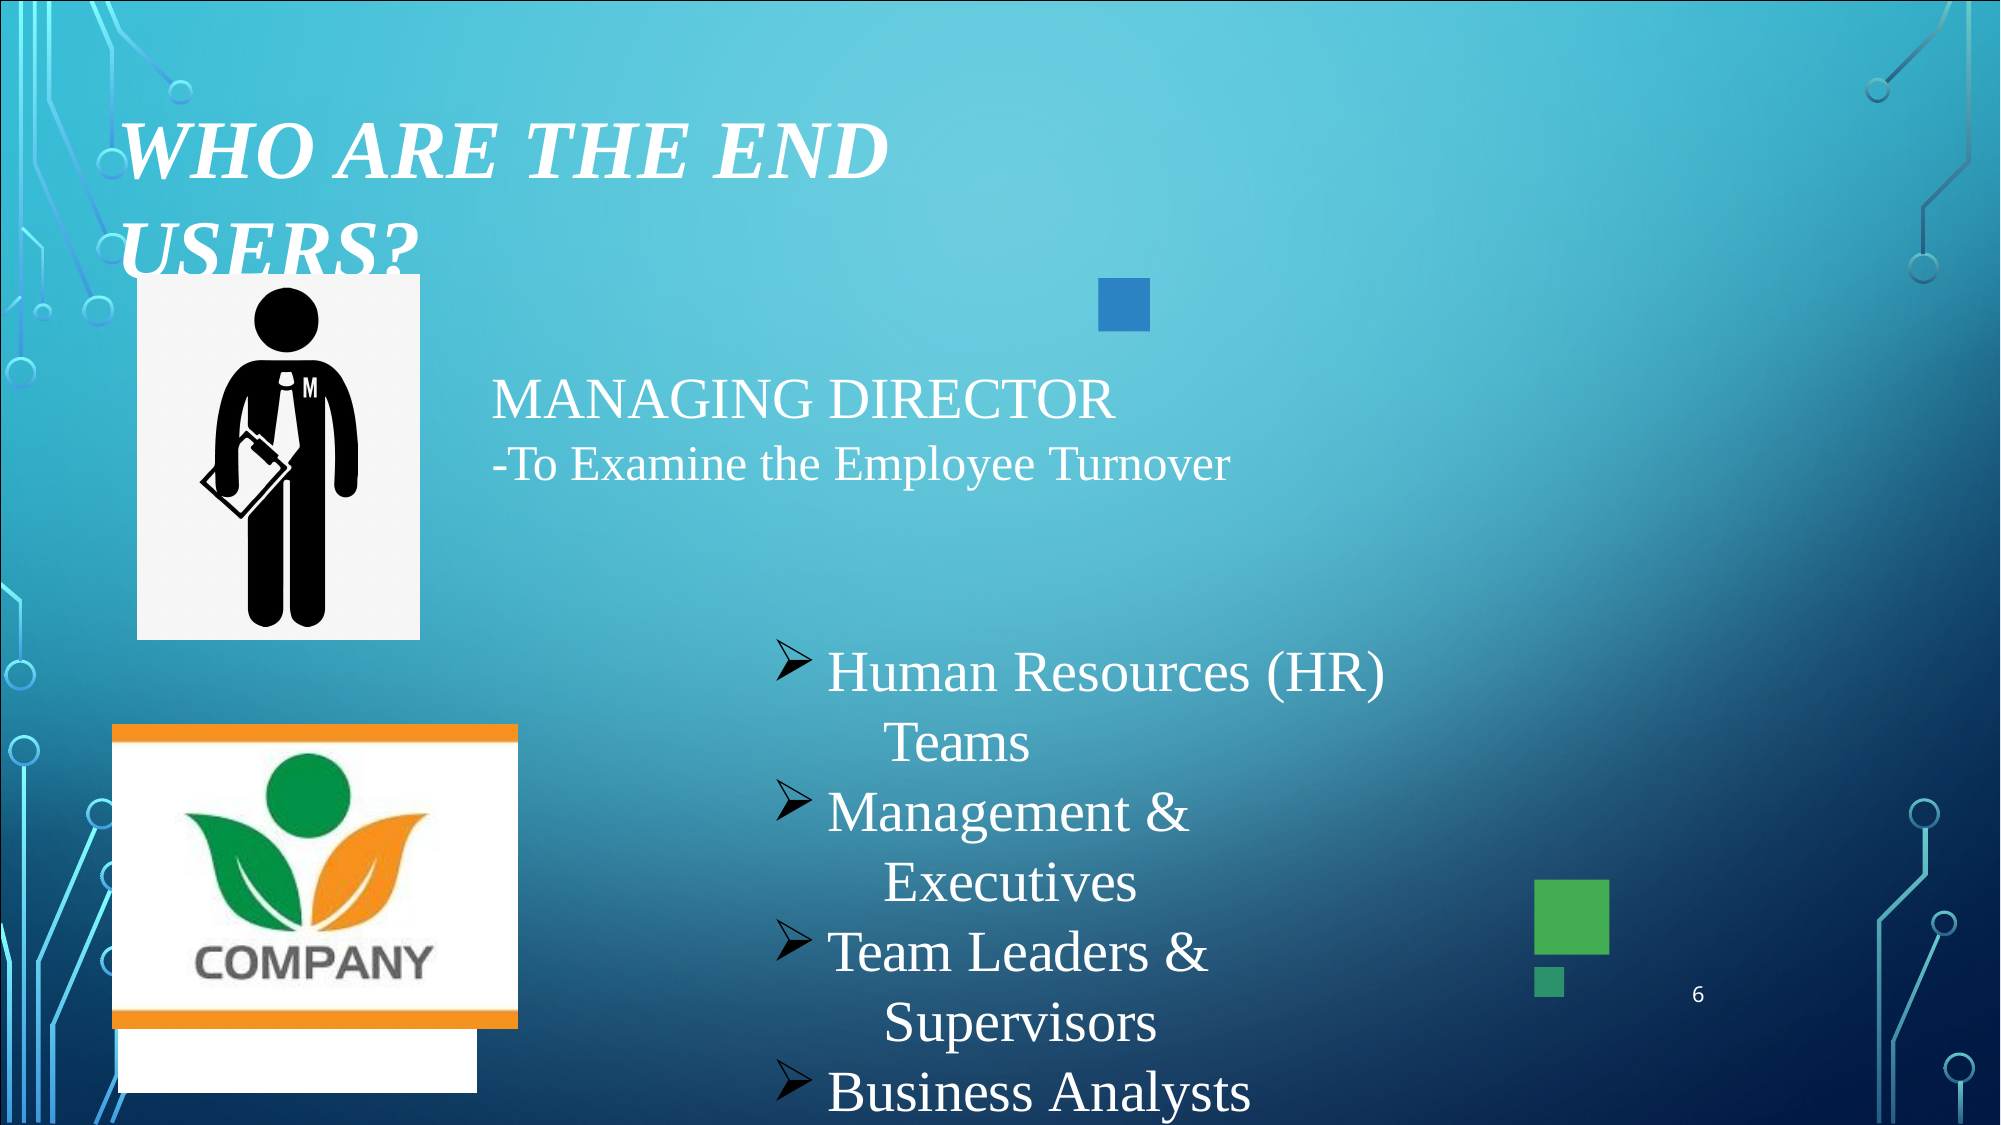

# WHO ARE THE END USERS?
MANAGING DIRECTOR
-To Examine the Employee Turnover
Human Resources (HR) Teams
Management & Executives
Team Leaders & Supervisors
Business Analysts